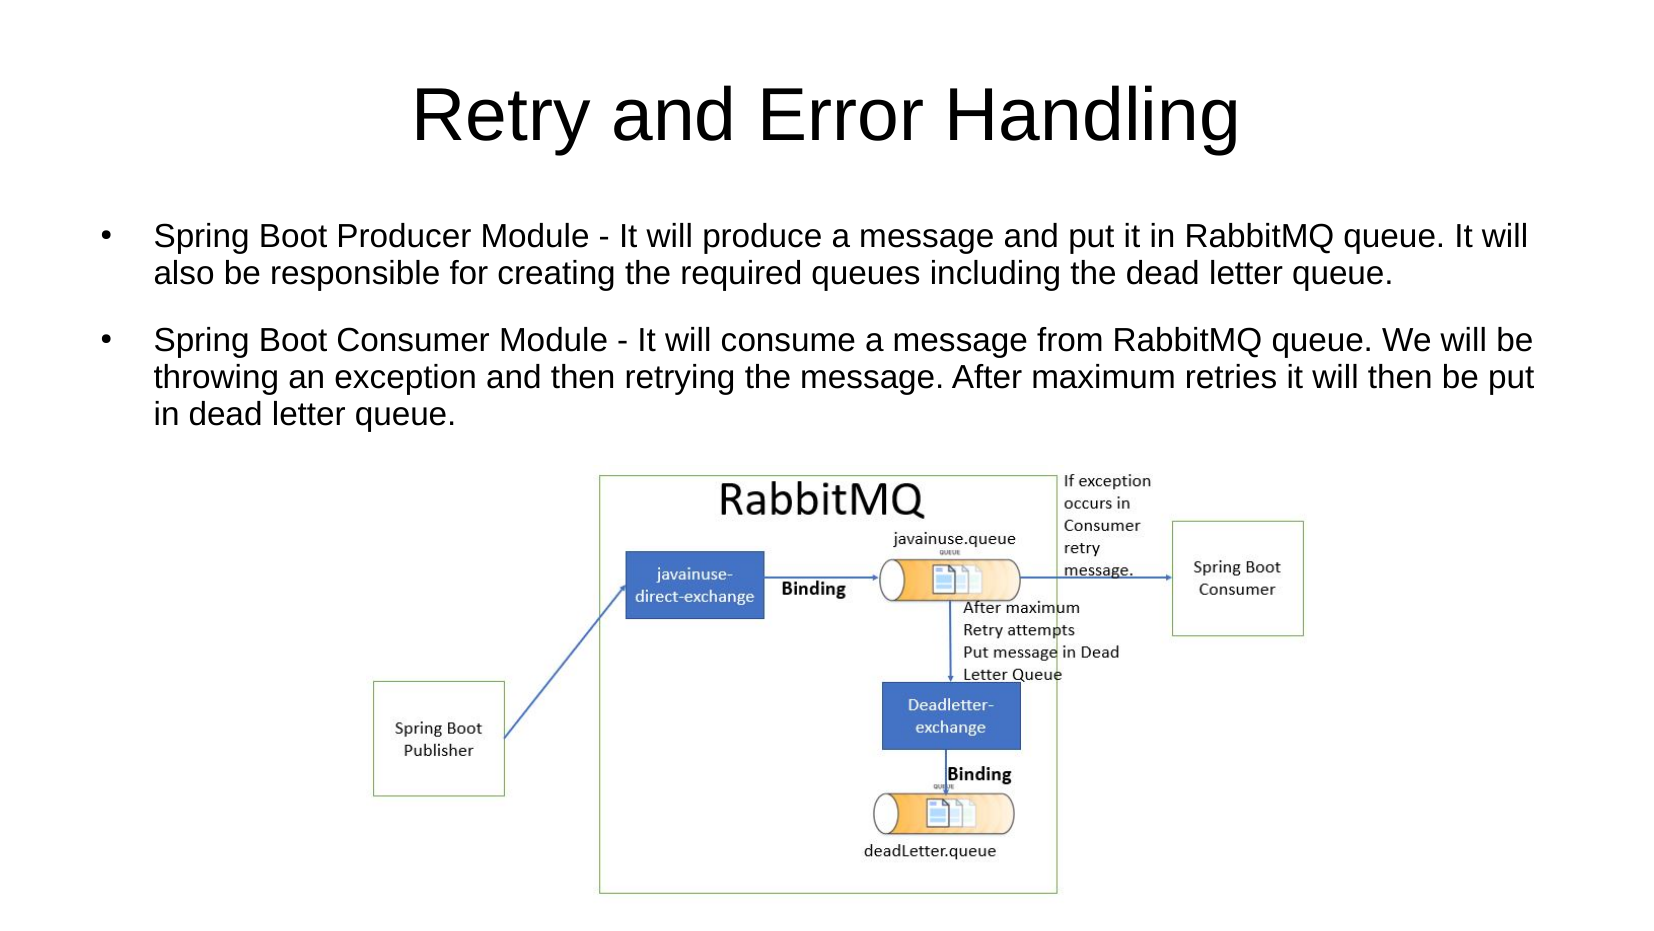

# Retry and Error Handling
Spring Boot Producer Module - It will produce a message and put it in RabbitMQ queue. It will also be responsible for creating the required queues including the dead letter queue.
Spring Boot Consumer Module - It will consume a message from RabbitMQ queue. We will be throwing an exception and then retrying the message. After maximum retries it will then be put in dead letter queue.